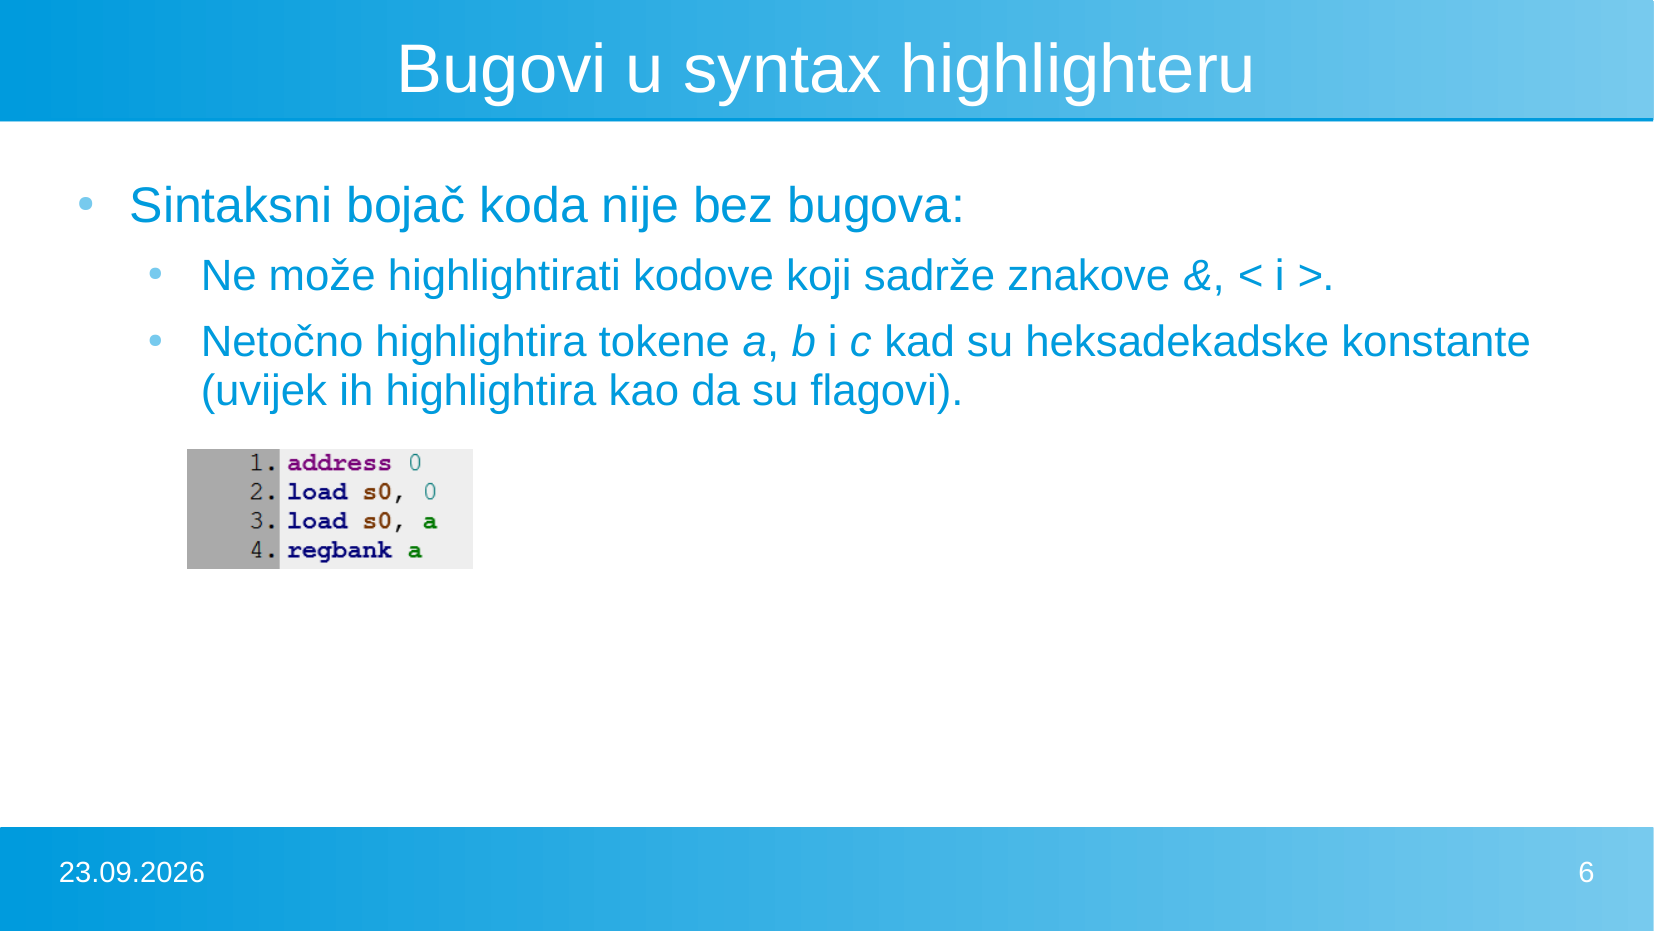

# Bugovi u syntax highlighteru
Sintaksni bojač koda nije bez bugova:
Ne može highlightirati kodove koji sadrže znakove &, < i >.
Netočno highlightira tokene a, b i c kad su heksadekadske konstante (uvijek ih highlightira kao da su flagovi).
6